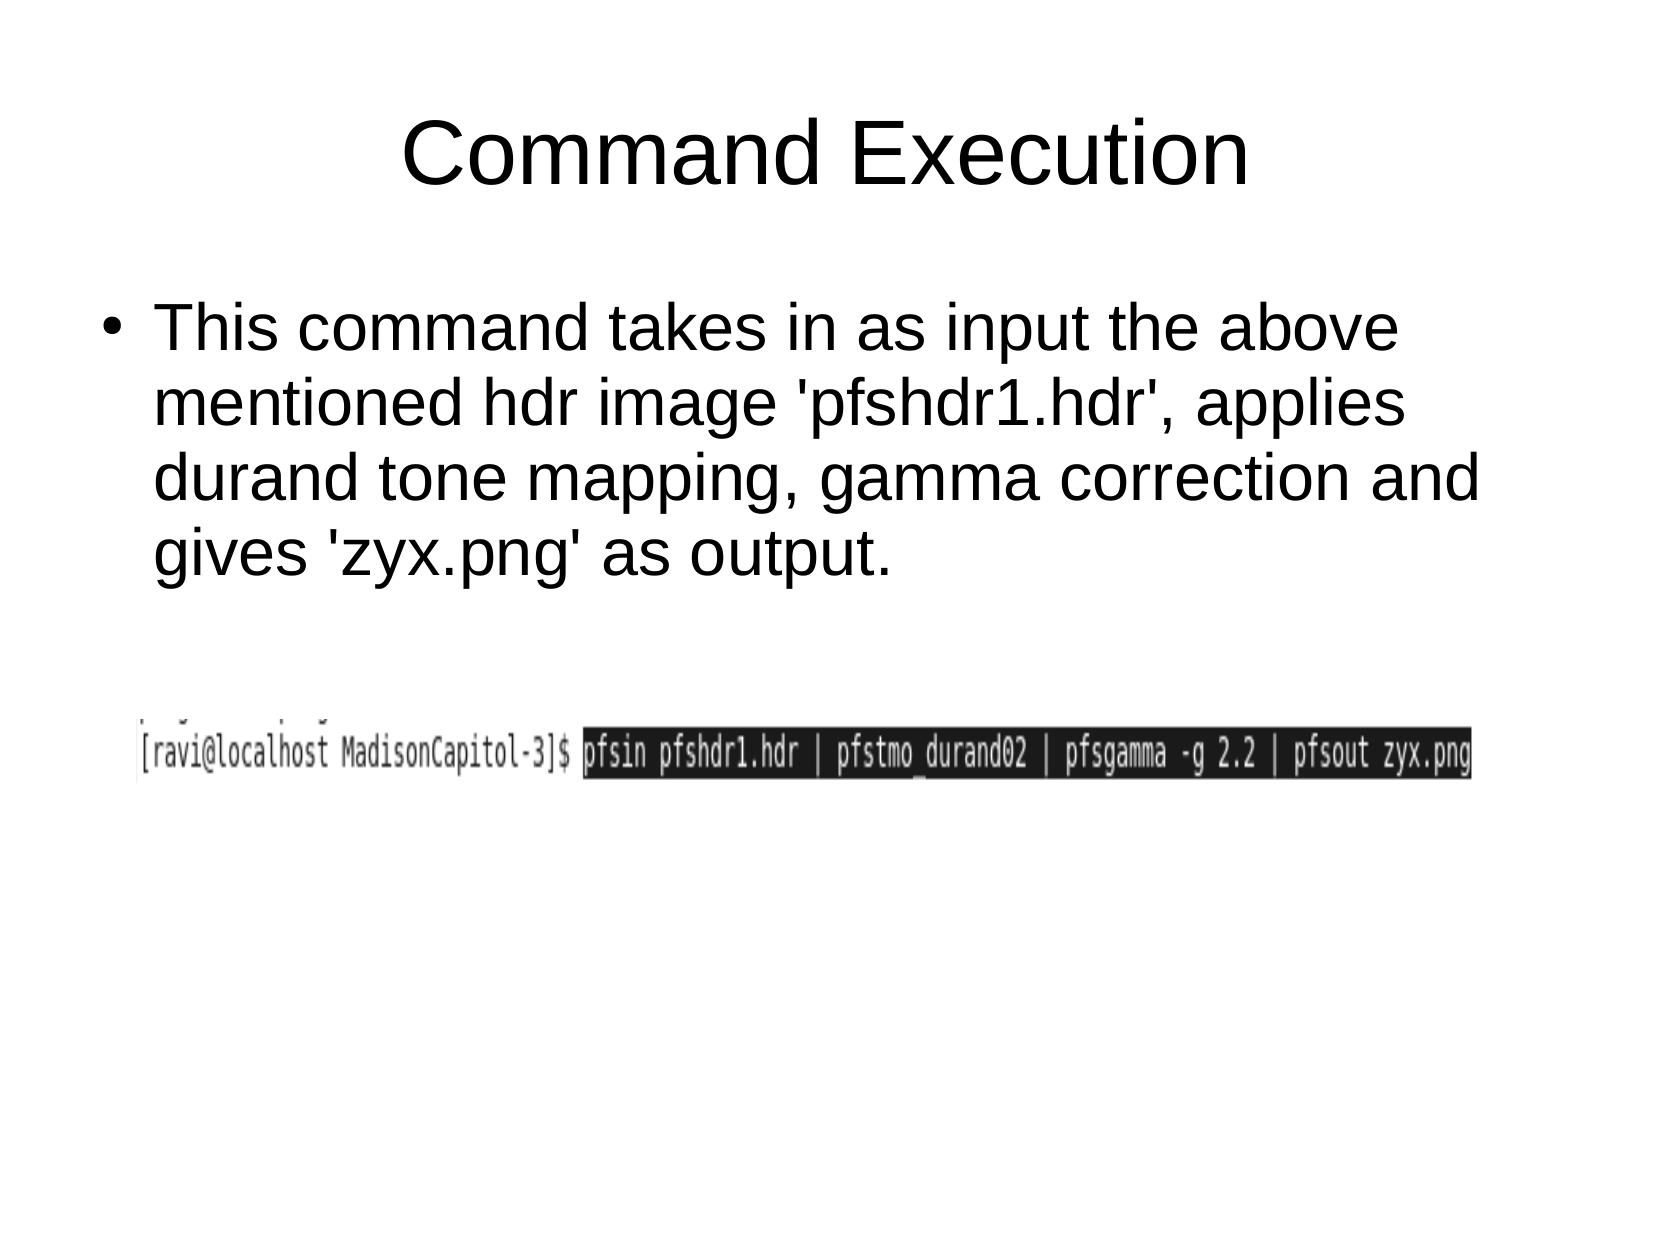

# Command Execution
This command takes in as input the above mentioned hdr image 'pfshdr1.hdr', applies durand tone mapping, gamma correction and gives 'zyx.png' as output.